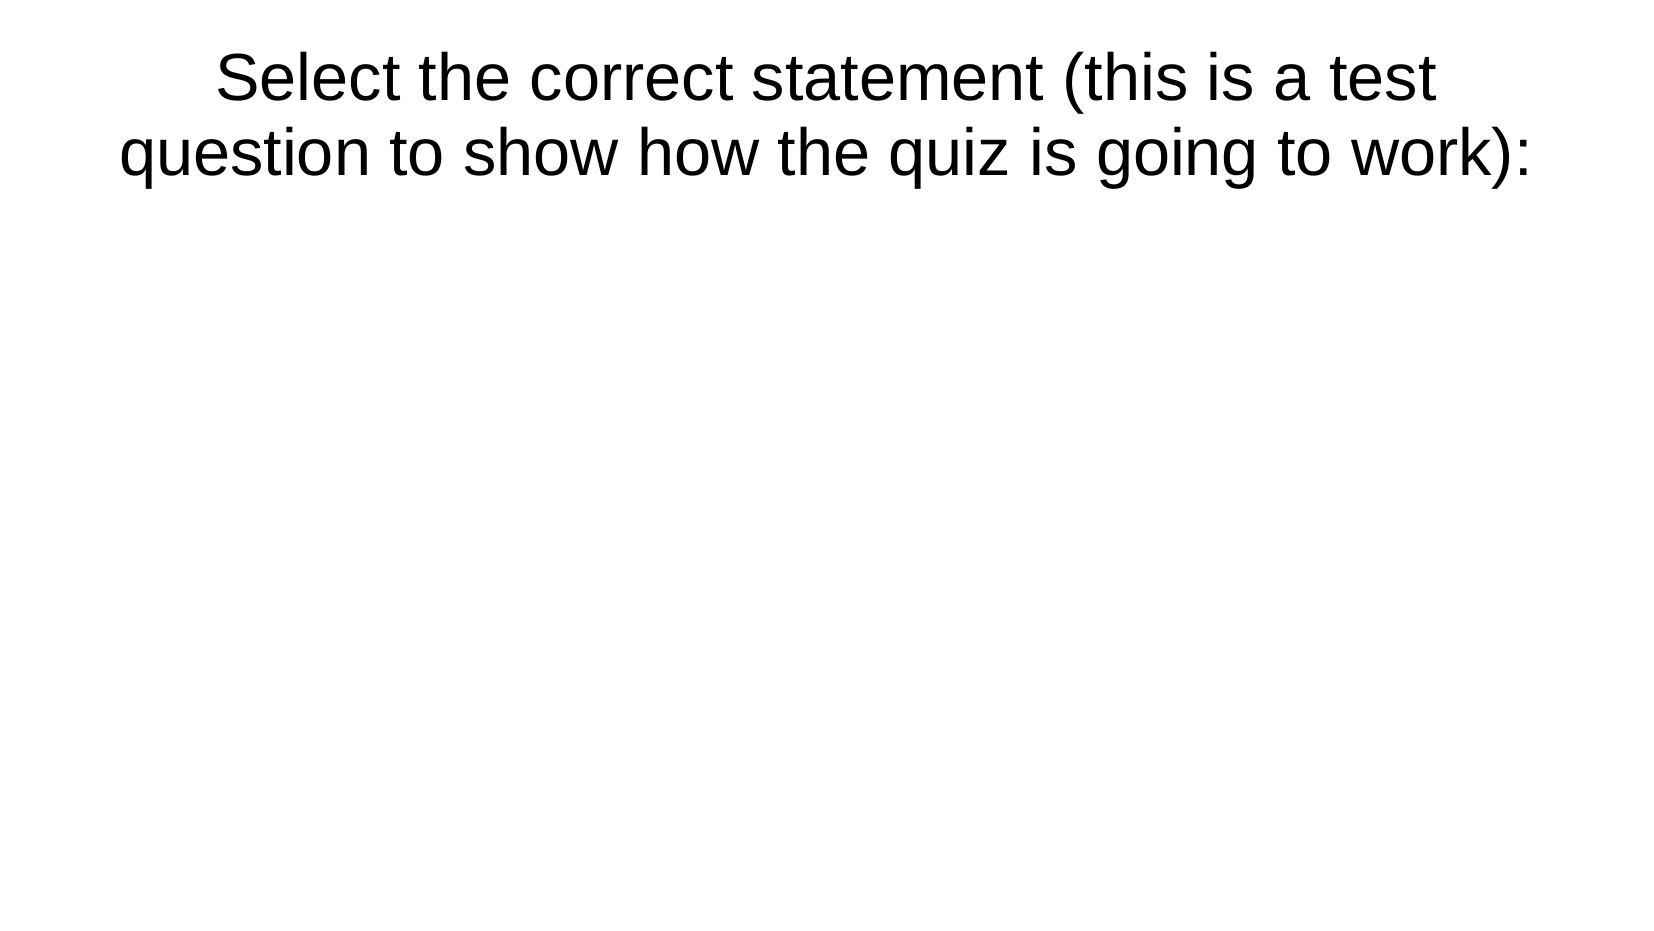

# Select the correct statement (this is a test question to show how the quiz is going to work):